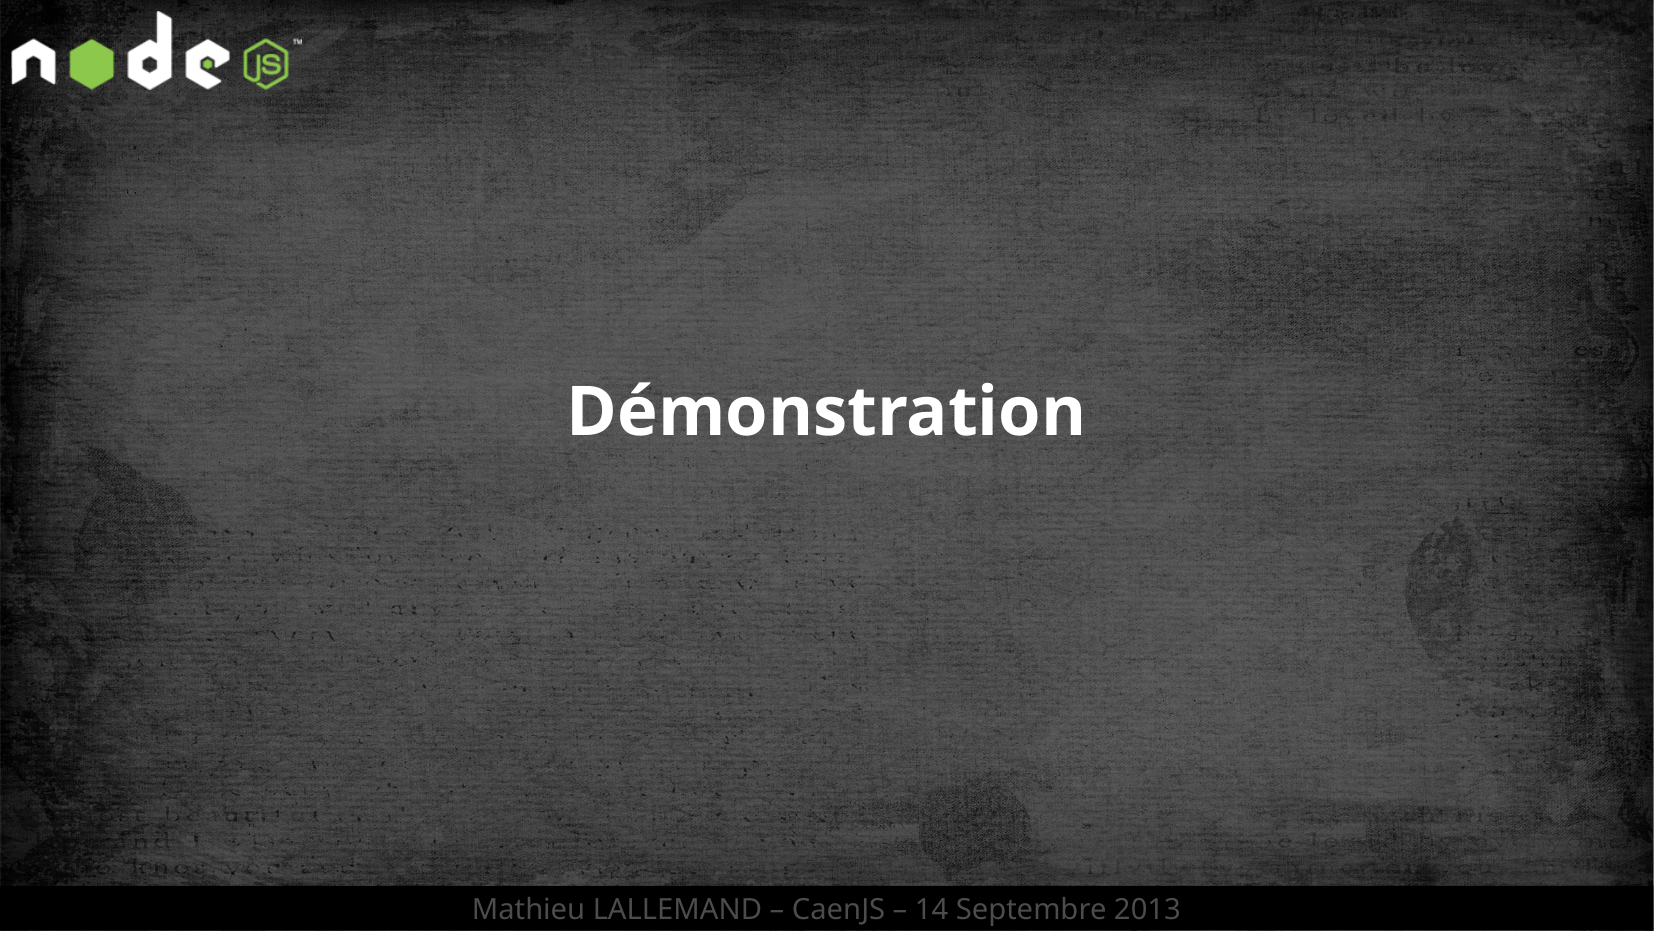

# Démonstration
Mathieu LALLEMAND – CaenJS – 14 Septembre 2013